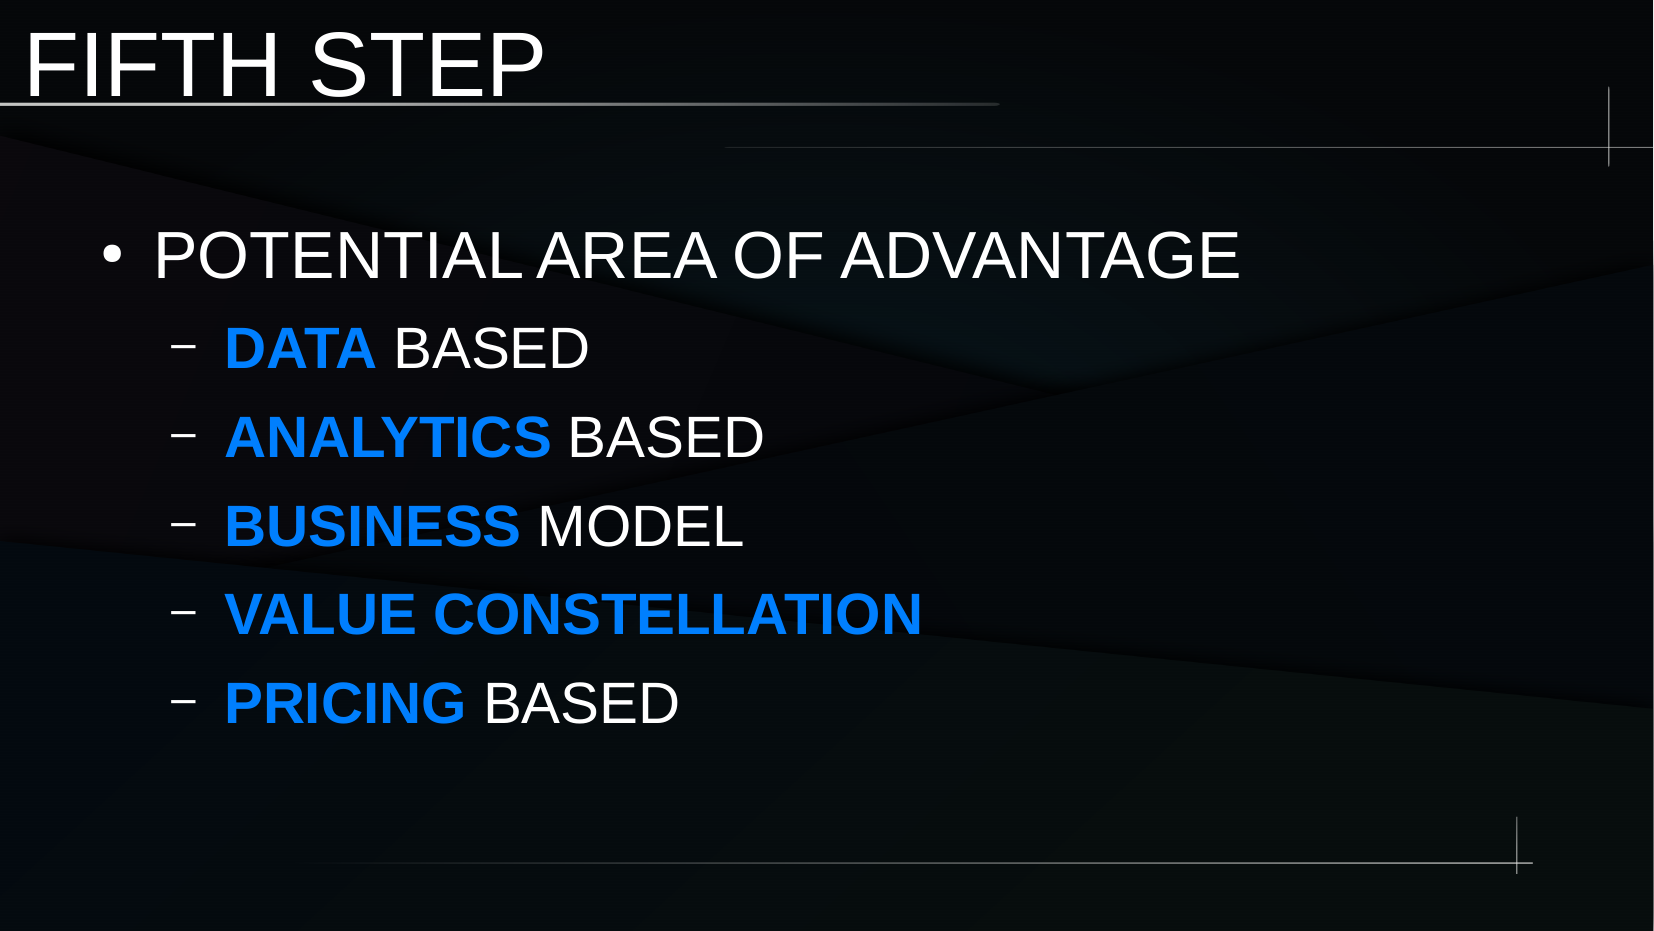

# FIFTH STEP
POTENTIAL AREA OF ADVANTAGE
DATA BASED
ANALYTICS BASED
BUSINESS MODEL
VALUE CONSTELLATION
PRICING BASED